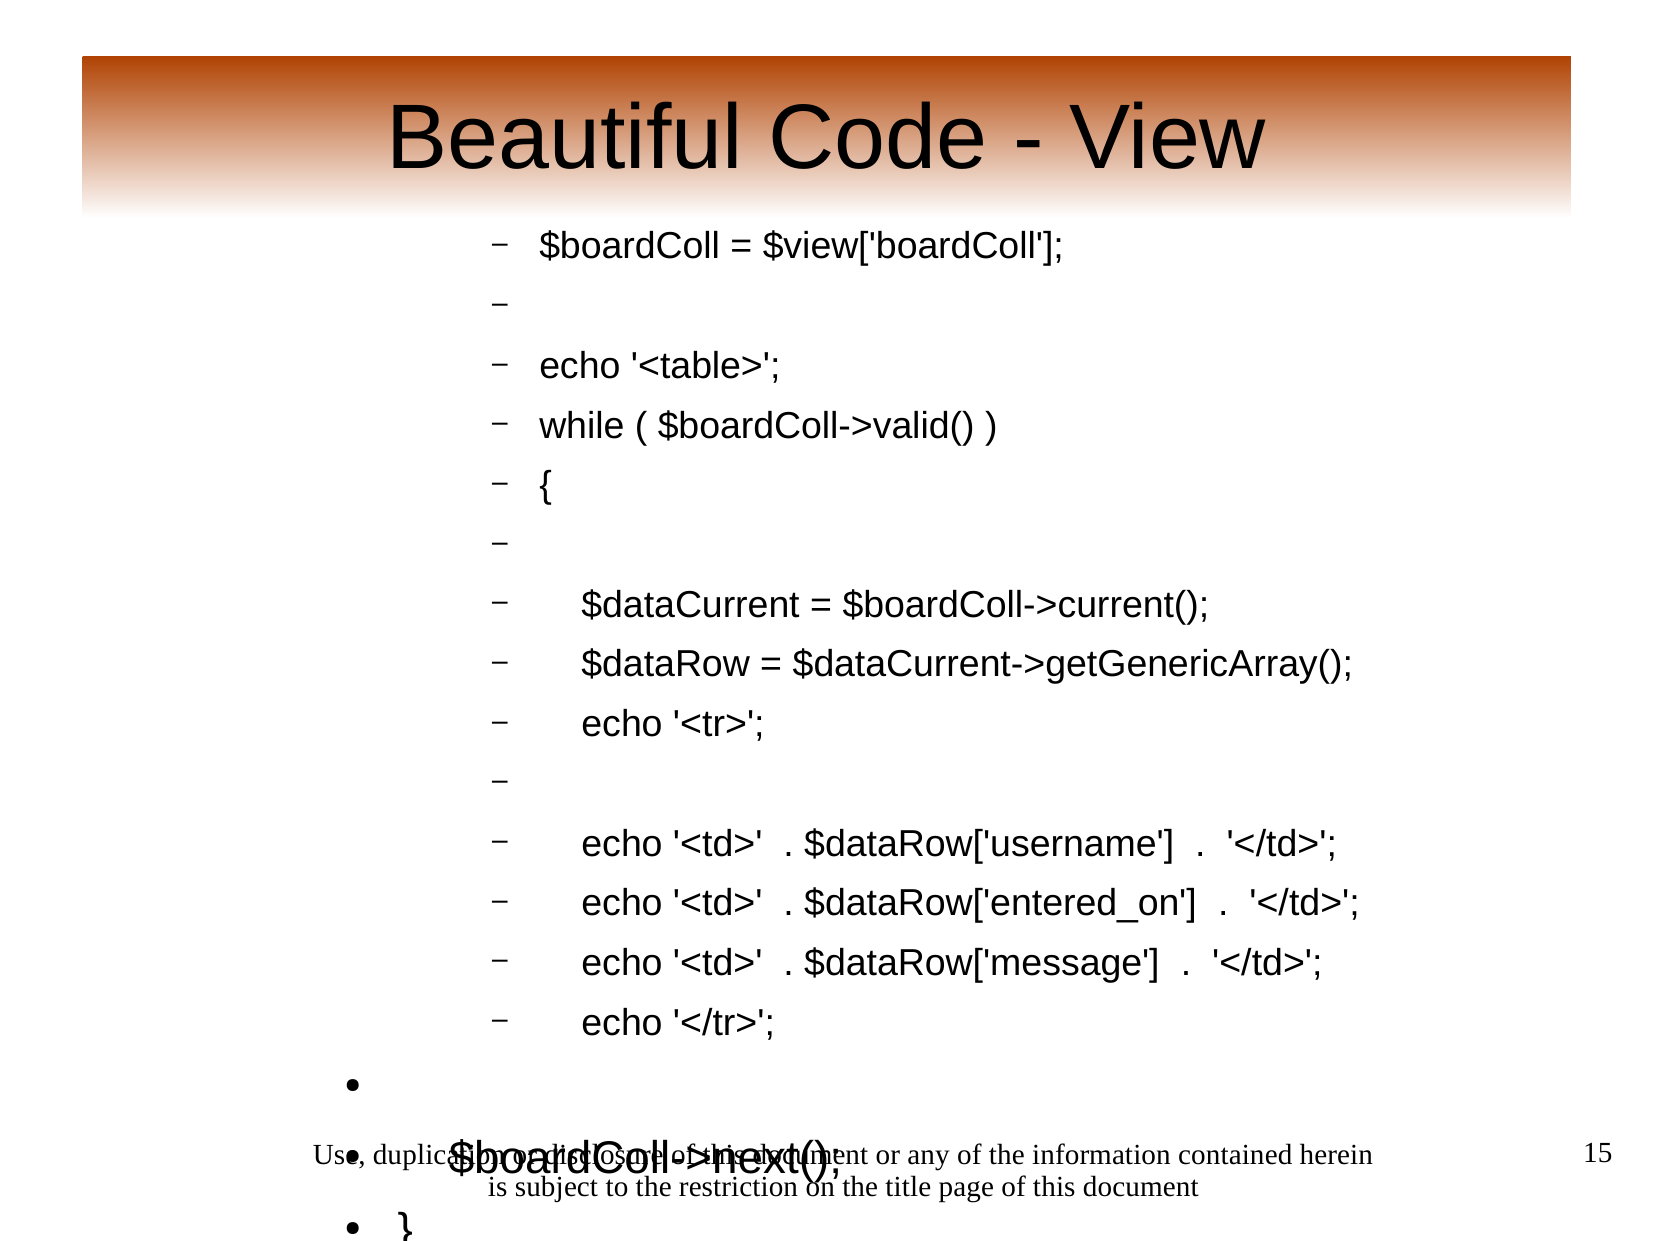

# Beautiful Code - View
$boardColl = $view['boardColl'];
echo '<table>';
while ( $boardColl->valid() )
{
 $dataCurrent = $boardColl->current();
 $dataRow = $dataCurrent->getGenericArray();
 echo '<tr>';
 echo '<td>' . $dataRow['username'] . '</td>';
 echo '<td>' . $dataRow['entered_on'] . '</td>';
 echo '<td>' . $dataRow['message'] . '</td>';
 echo '</tr>';
 $boardColl->next();
}
echo '</table>';
echo "</div>";
15